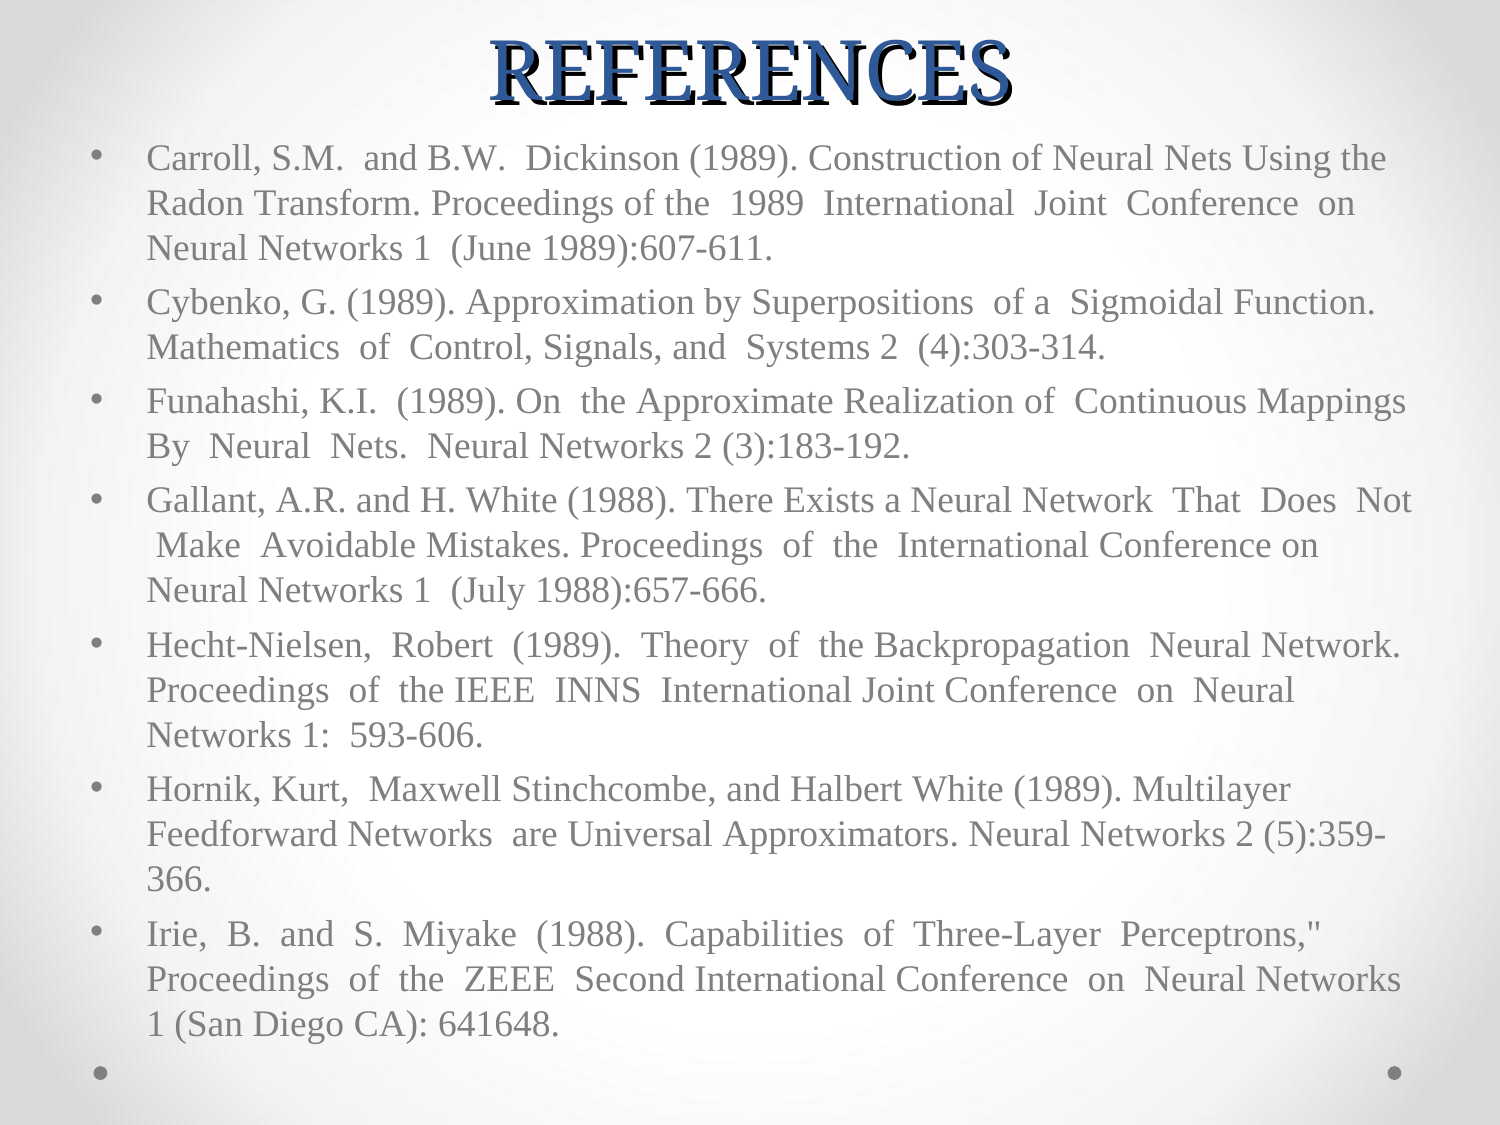

# REFERENCES
Carroll, S.M. and B.W. Dickinson (1989). Construction of Neural Nets Using the Radon Transform. Proceedings of the 1989 International Joint Conference on Neural Networks 1 (June 1989):607-611.
Cybenko, G. (1989). Approximation by Superpositions of a Sigmoidal Function. Mathematics of Control, Signals, and Systems 2 (4):303-314.
Funahashi, K.I. (1989). On the Approximate Realization of Continuous Mappings By Neural Nets. Neural Networks 2 (3):183-192.
Gallant, A.R. and H. White (1988). There Exists a Neural Network That Does Not Make Avoidable Mistakes. Proceedings of the International Conference on Neural Networks 1 (July 1988):657-666.
Hecht-Nielsen, Robert (1989). Theory of the Backpropagation Neural Network. Proceedings of the IEEE INNS International Joint Conference on Neural Networks 1: 593-606.
Hornik, Kurt, Maxwell Stinchcombe, and Halbert White (1989). Multilayer Feedforward Networks are Universal Approximators. Neural Networks 2 (5):359-366.
Irie, B. and S. Miyake (1988). Capabilities of Three-Layer Perceptrons," Proceedings of the ZEEE Second International Conference on Neural Networks 1 (San Diego CA): 641648.